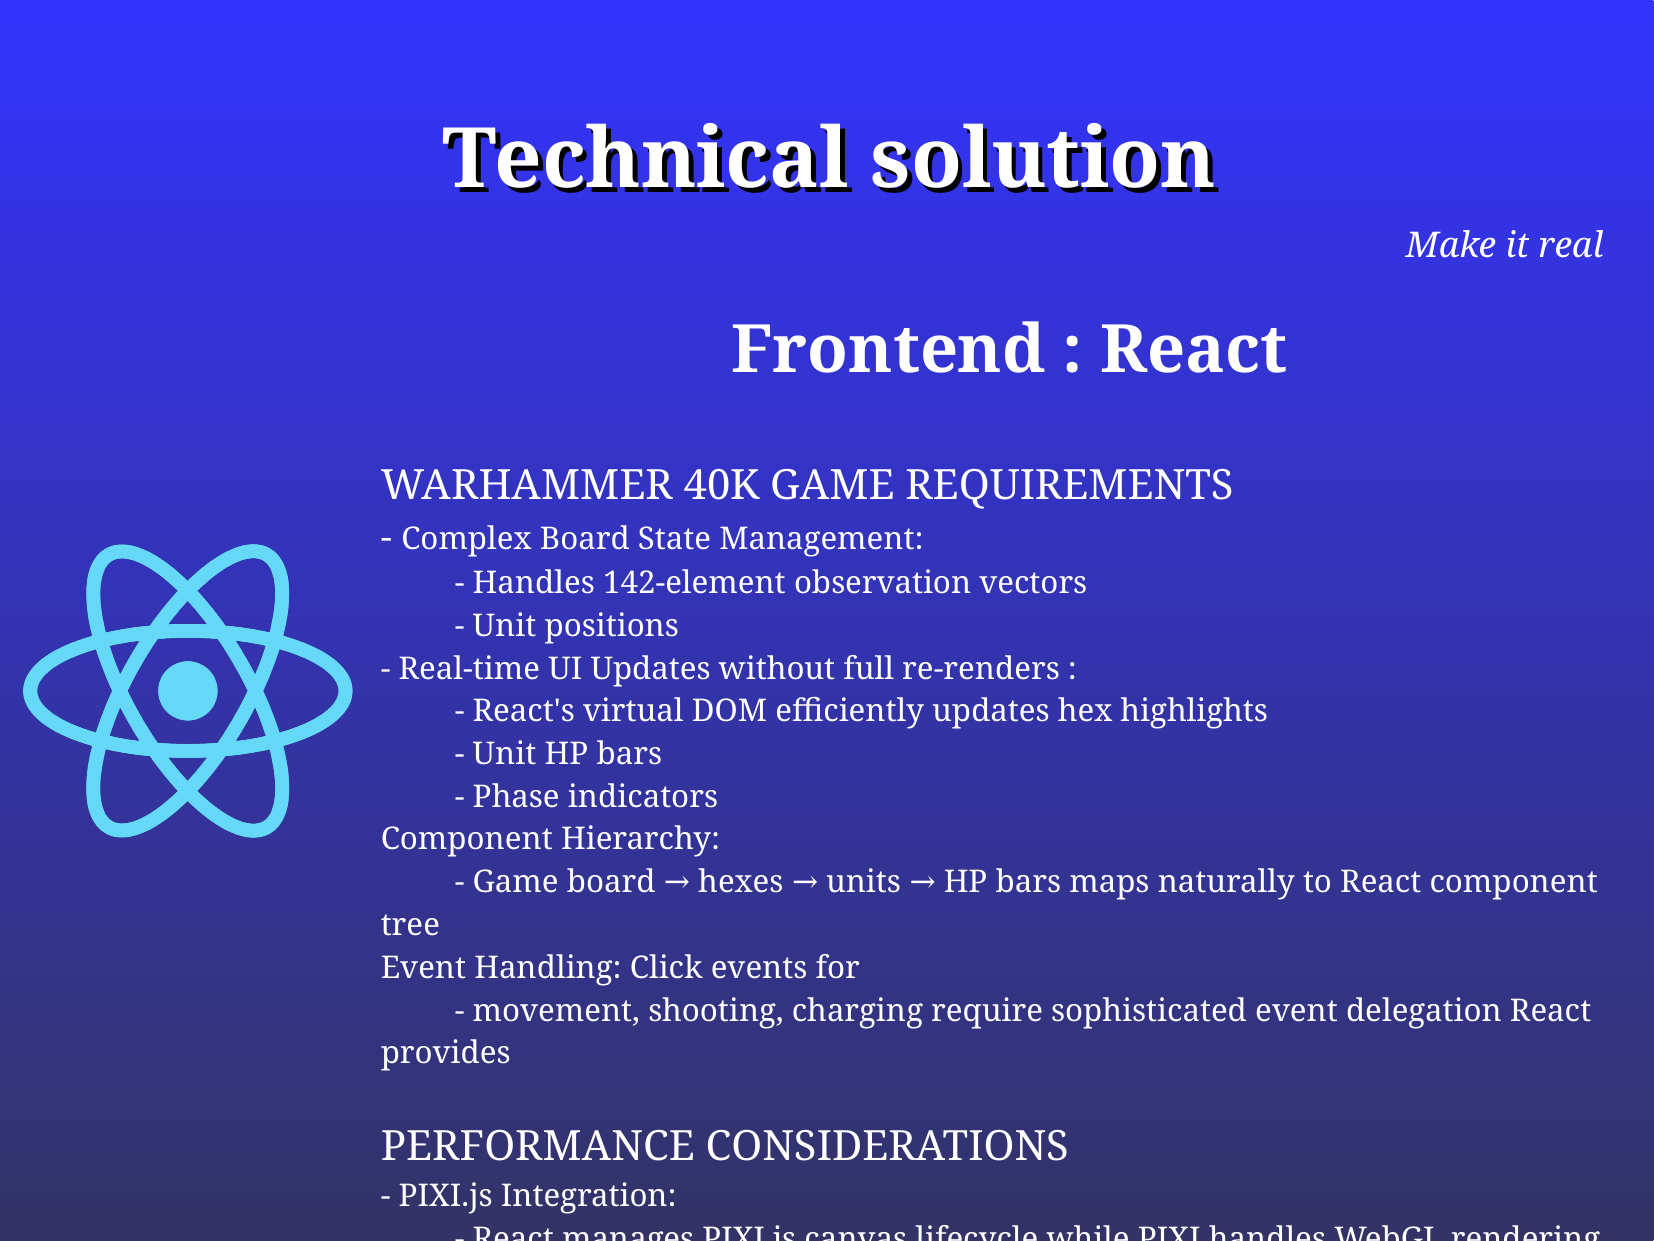

Technical solution
Make it real
Frontend : React
WARHAMMER 40K GAME REQUIREMENTS
- Complex Board State Management:
	- Handles 142-element observation vectors
	- Unit positions
- Real-time UI Updates without full re-renders :
	- React's virtual DOM efficiently updates hex highlights
	- Unit HP bars
	- Phase indicators
Component Hierarchy:
	- Game board → hexes → units → HP bars maps naturally to React component tree
Event Handling: Click events for
	- movement, shooting, charging require sophisticated event delegation React provides
PERFORMANCE CONSIDERATIONS
- PIXI.js Integration:
	- React manages PIXI.js canvas lifecycle while PIXI handles WebGL rendering for smooth 60fps board updates
	- TypeScript Compatibility: Strong typing prevents AI_TURN.md field name violations at compile time
	- Bundle Size: React 19.1.1 + PIXI.js-legacy 7.4.3 totals ~500KB gzipped - acceptable for strategy game